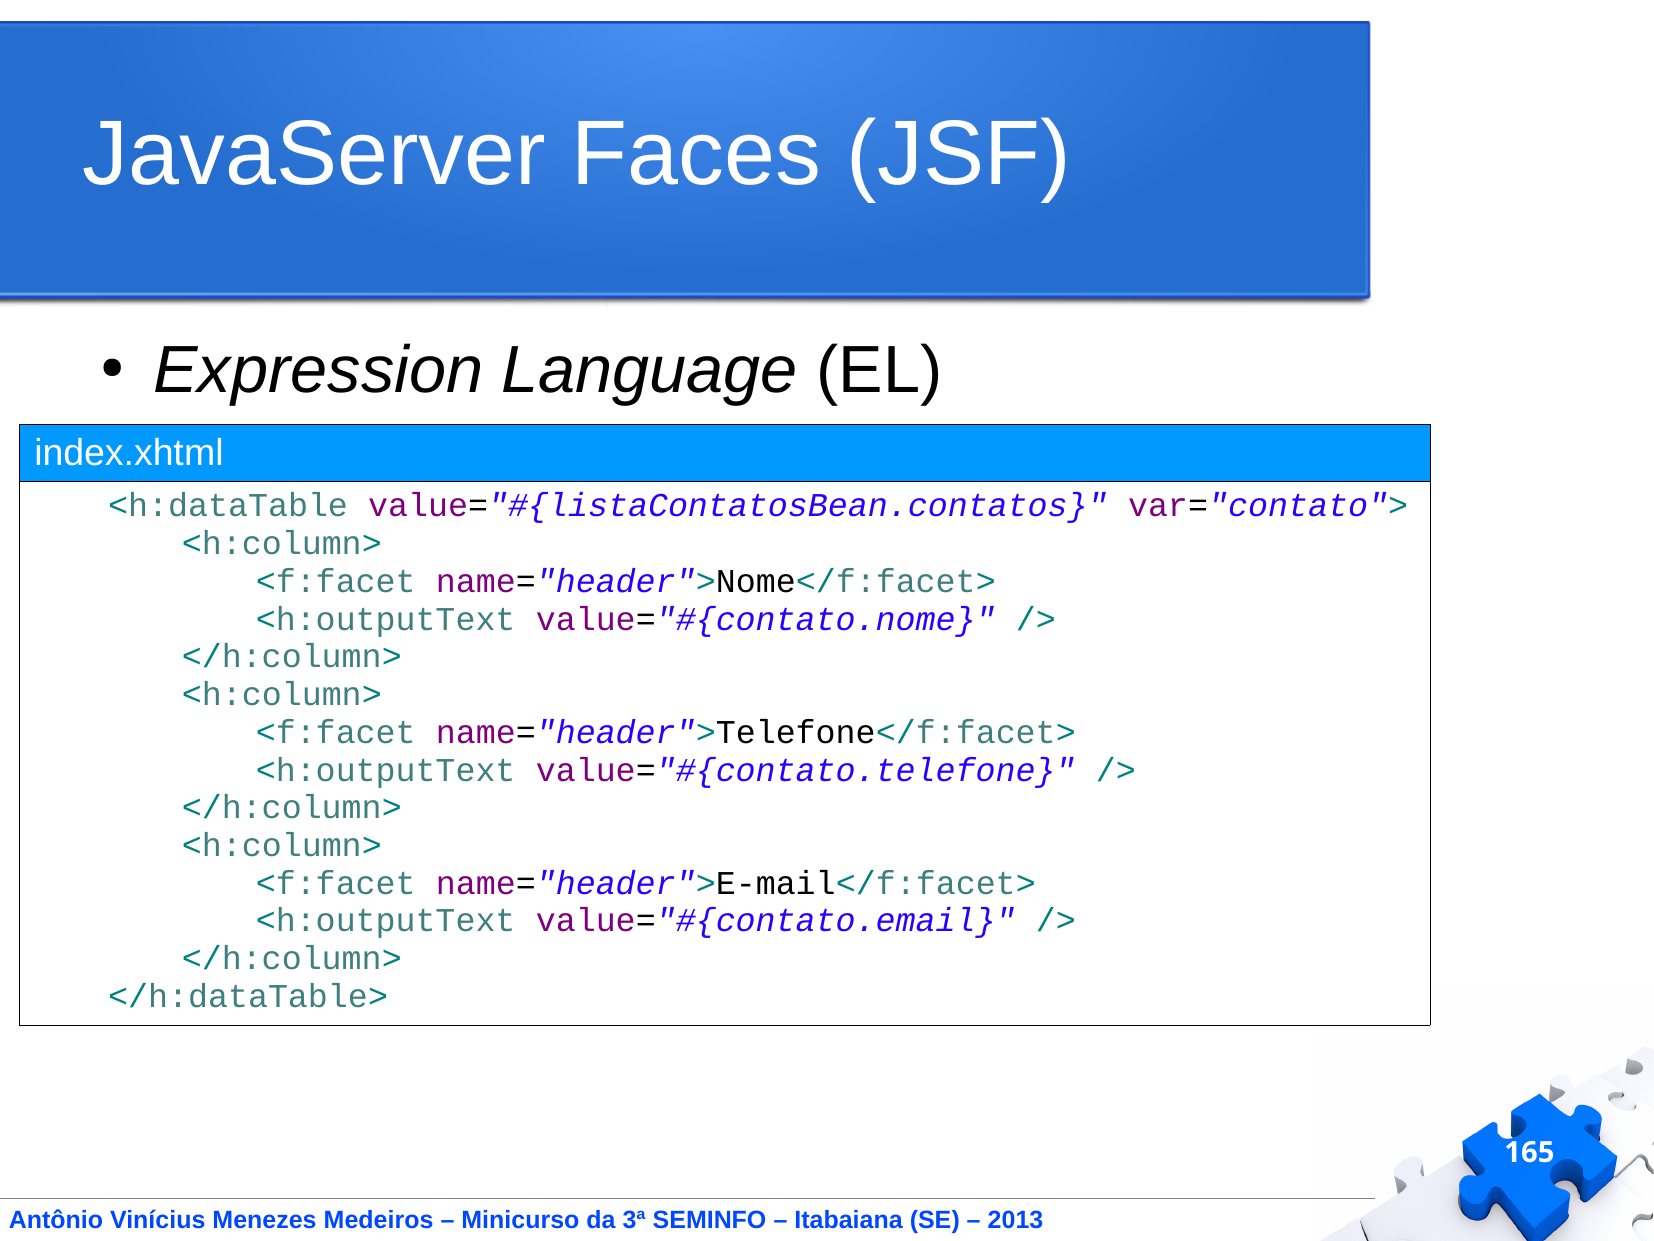

# JavaServer Faces (JSF)
Expression Language (EL)
| index.xhtml |
| --- |
| <h:dataTable value="#{listaContatosBean.contatos}" var="contato"> <h:column> <f:facet name="header">Nome</f:facet> <h:outputText value="#{contato.nome}" /> </h:column> <h:column> <f:facet name="header">Telefone</f:facet> <h:outputText value="#{contato.telefone}" /> </h:column> <h:column> <f:facet name="header">E-mail</f:facet> <h:outputText value="#{contato.email}" /> </h:column> </h:dataTable> |
165